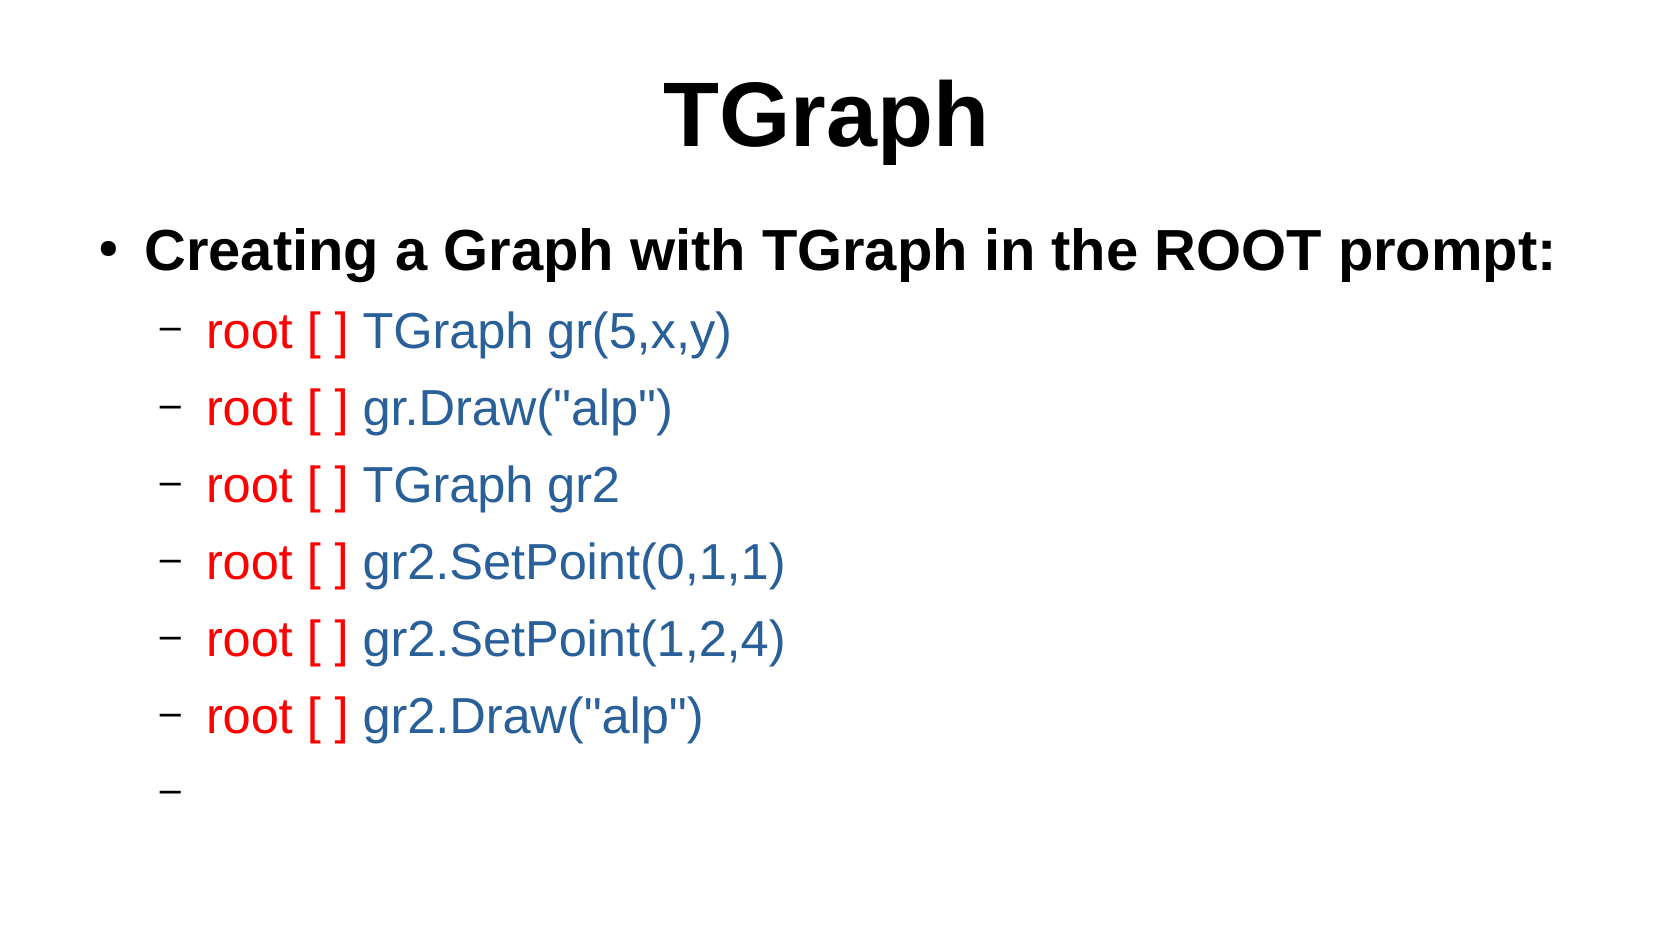

# TGraph
Creating a Graph with TGraph in the ROOT prompt:
root [ ] TGraph gr(5,x,y)
root [ ] gr.Draw("alp")
root [ ] TGraph gr2
root [ ] gr2.SetPoint(0,1,1)
root [ ] gr2.SetPoint(1,2,4)
root [ ] gr2.Draw("alp")